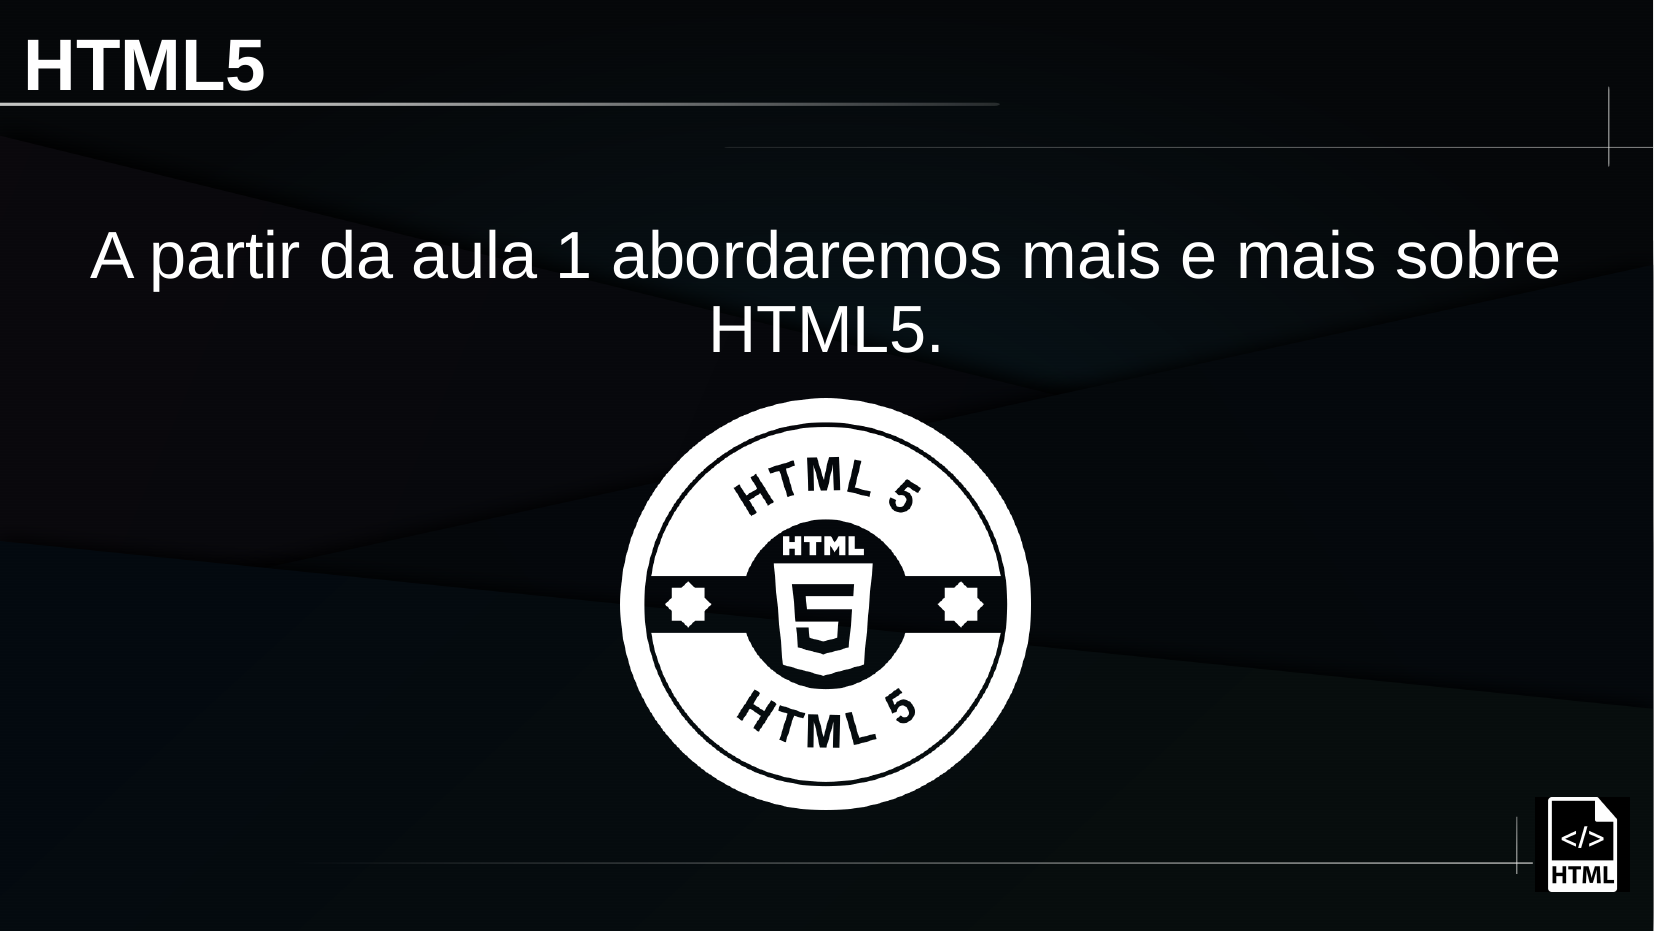

# HTML5
A partir da aula 1 abordaremos mais e mais sobre HTML5.